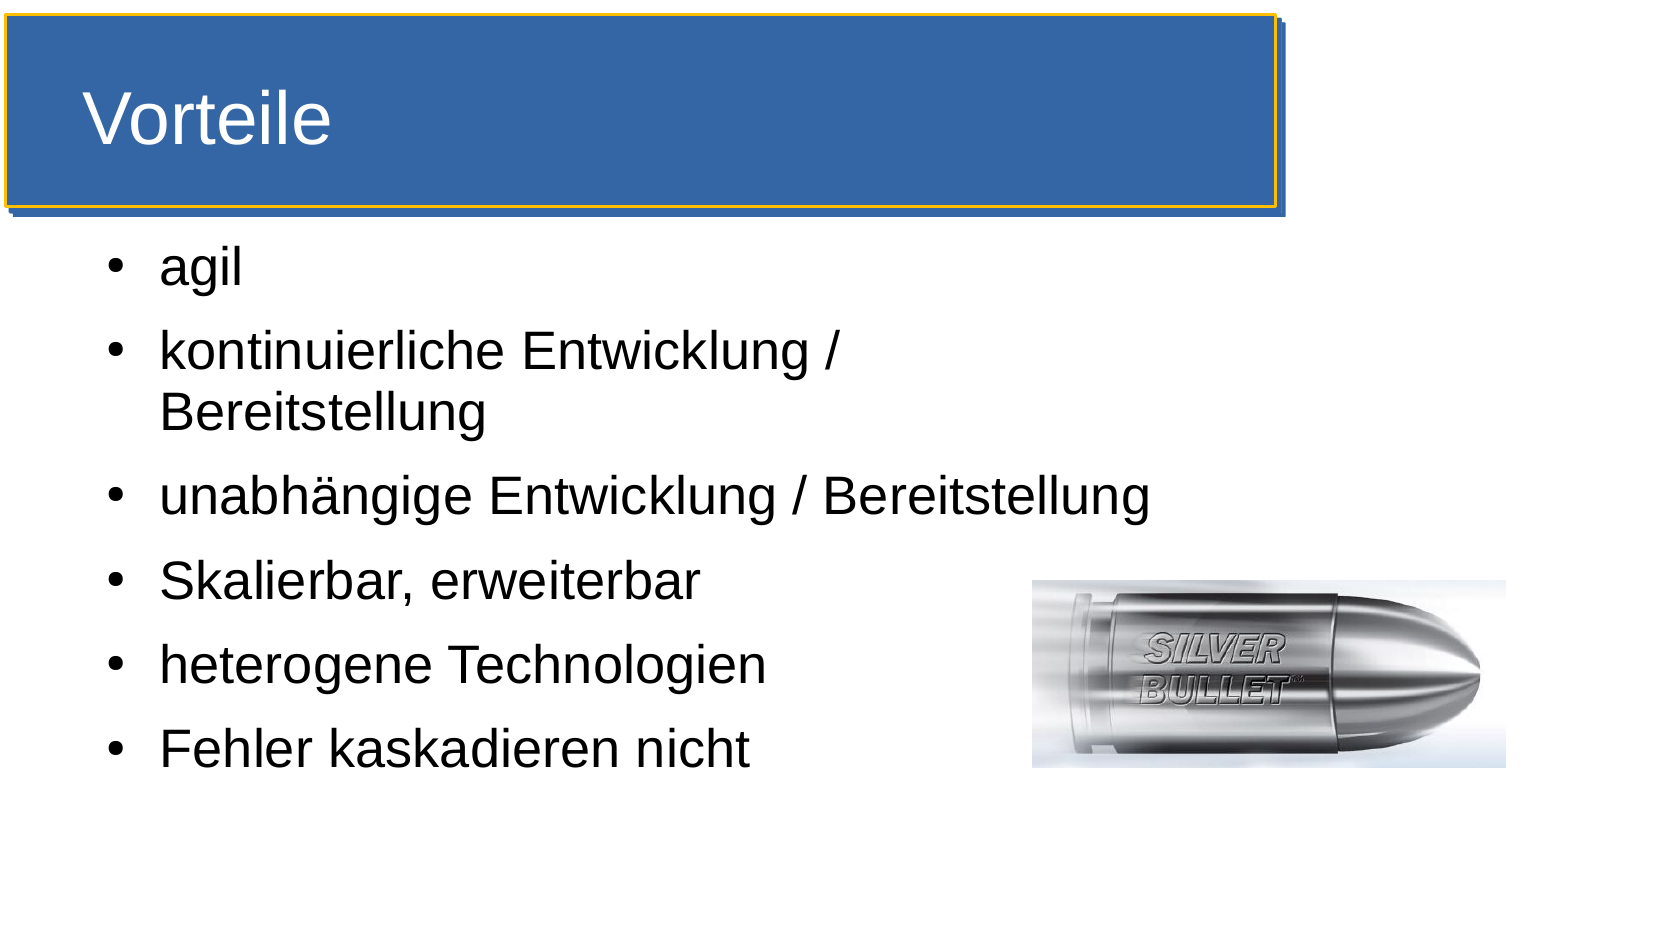

# Vorteile
agil
kontinuierliche Entwicklung / Bereitstellung
unabhängige Entwicklung / Bereitstellung
Skalierbar, erweiterbar
heterogene Technologien
Fehler kaskadieren nicht